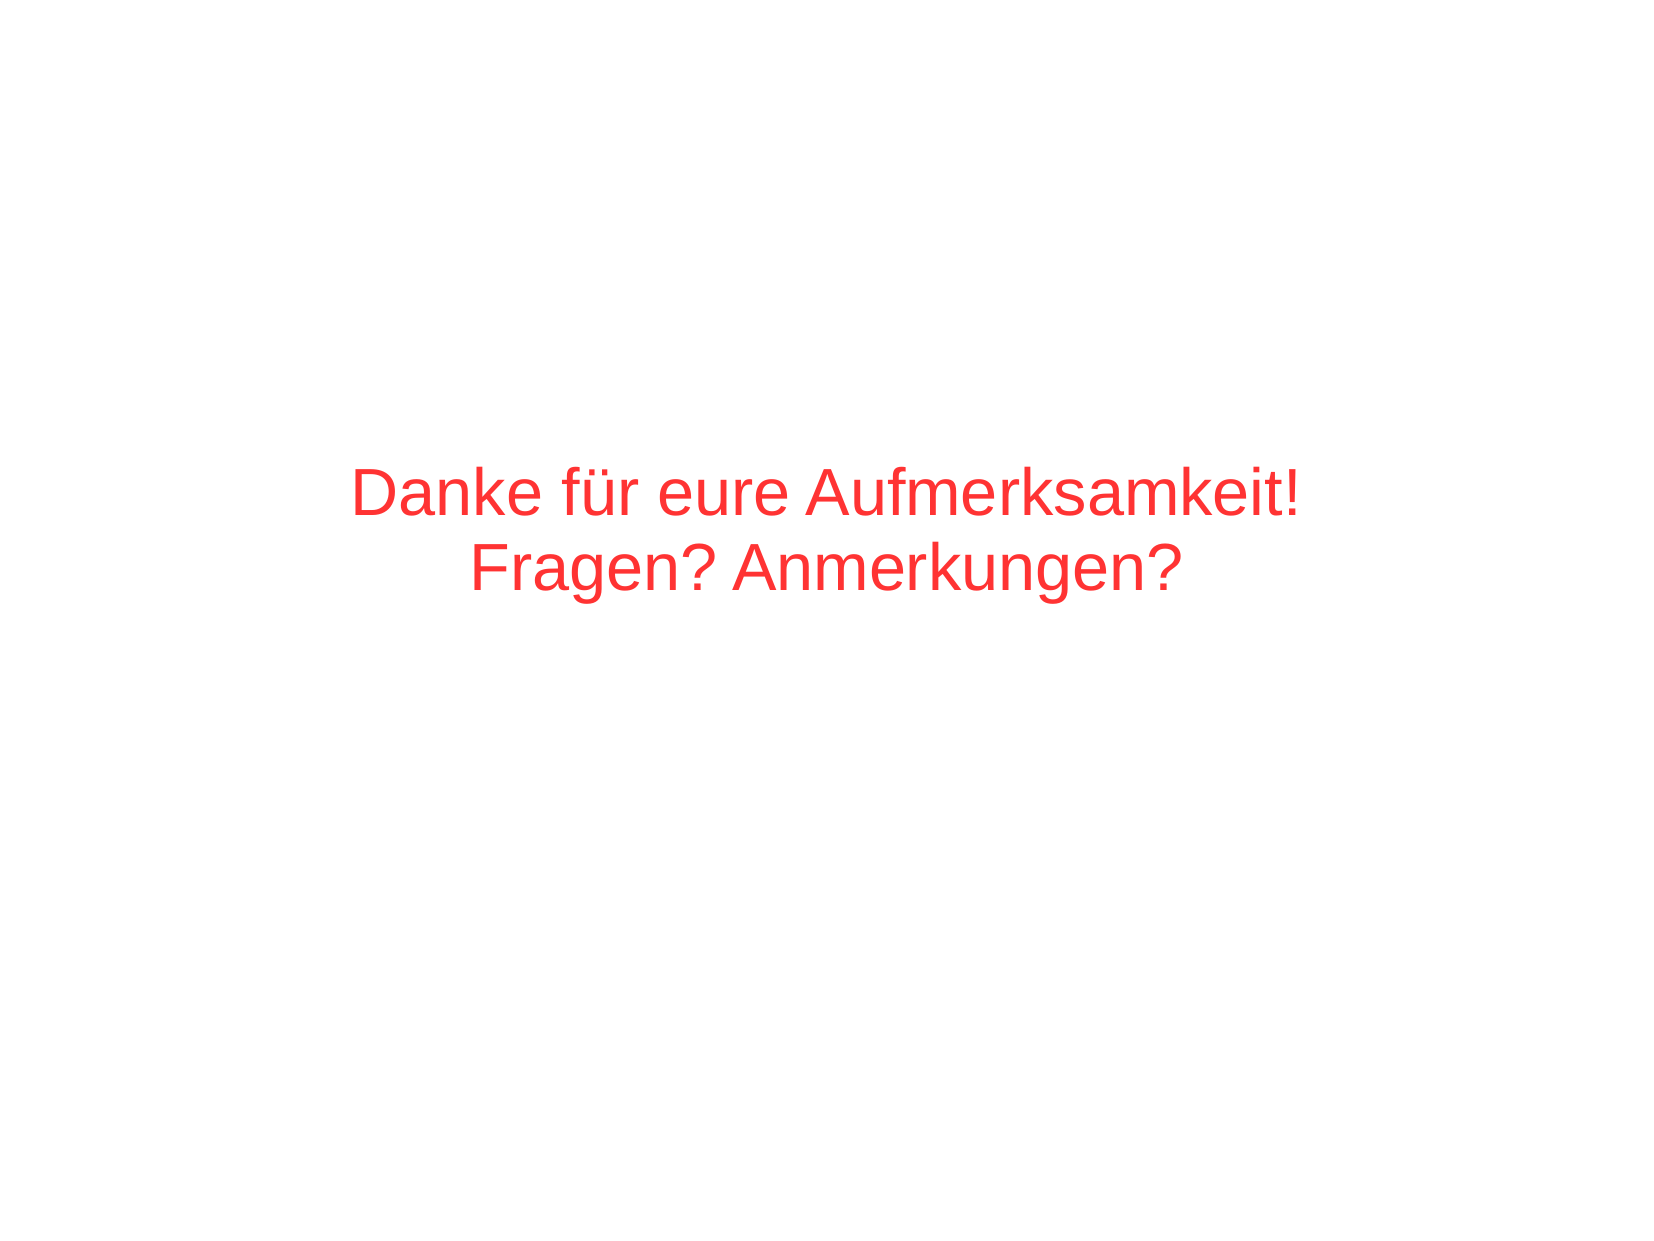

# Danke für eure Aufmerksamkeit!
Fragen? Anmerkungen?